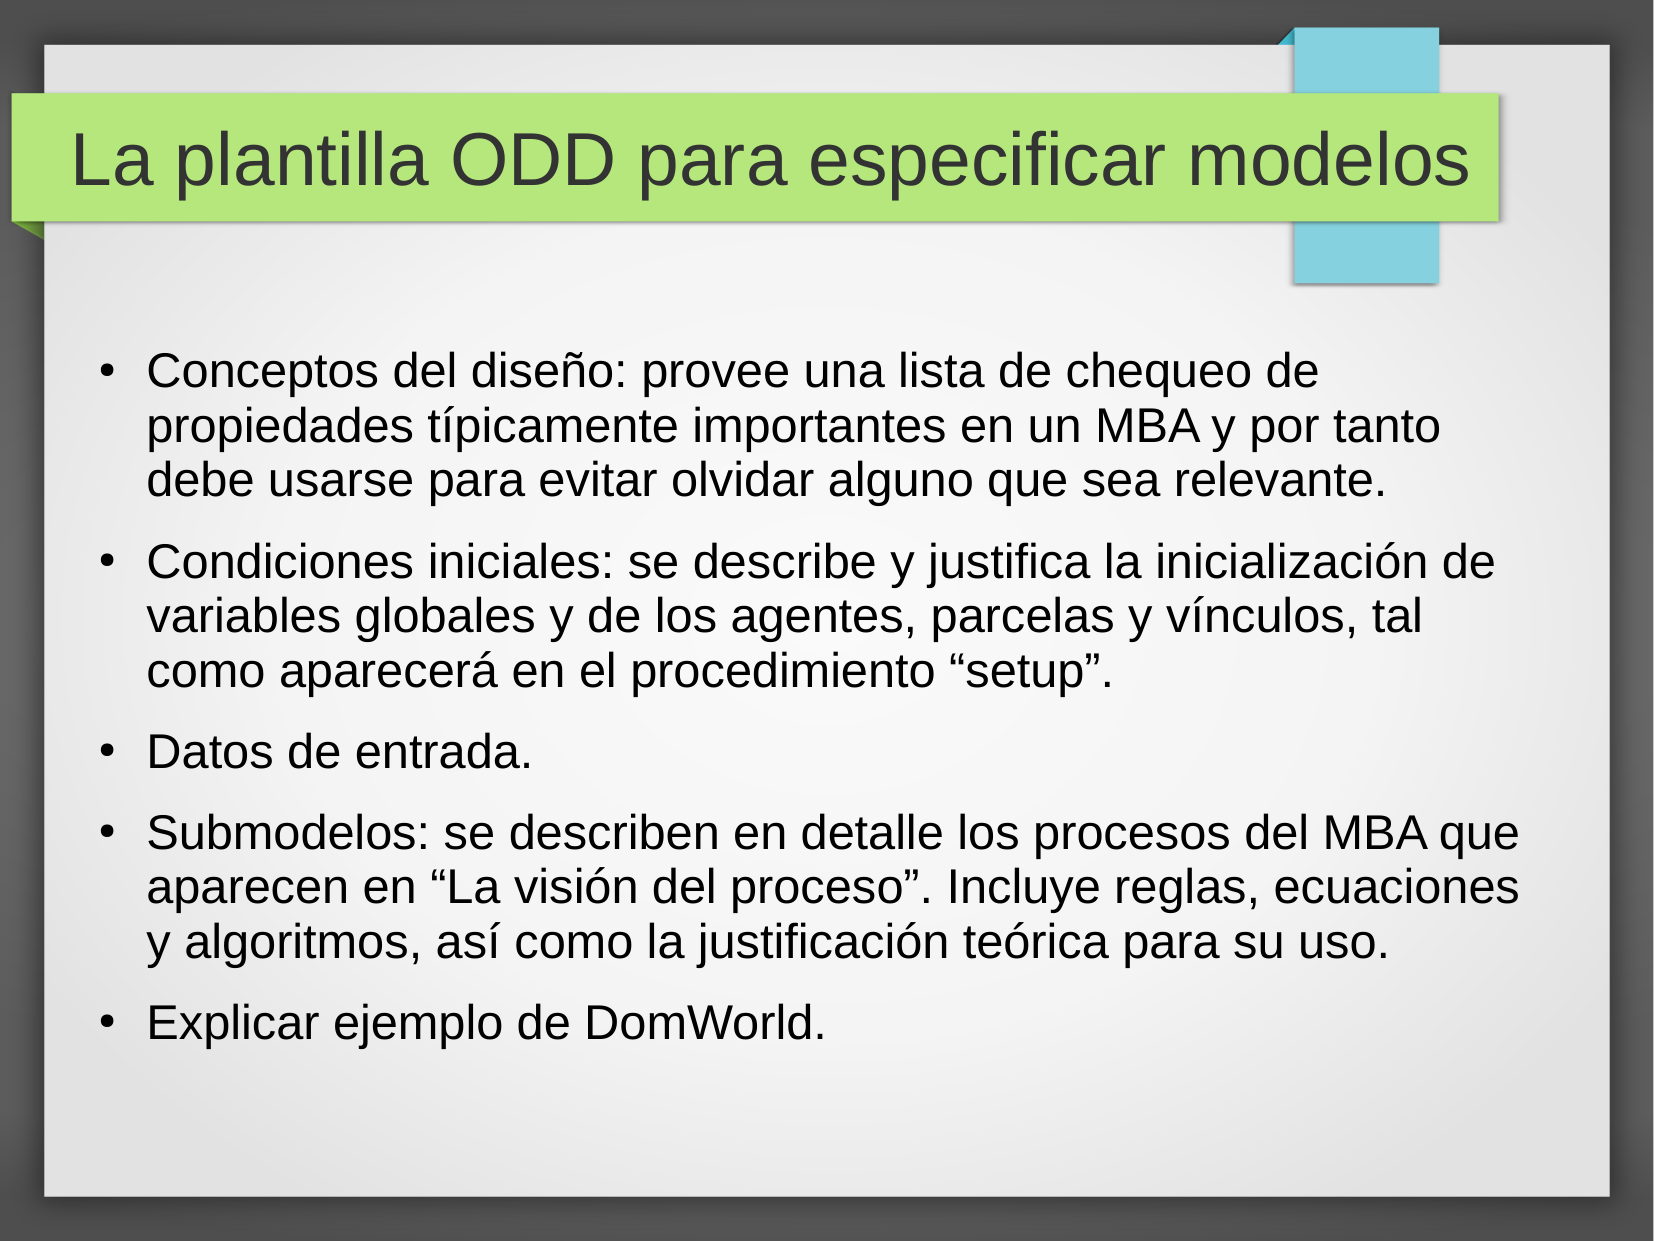

# La plantilla ODD para especificar modelos
Conceptos del diseño: provee una lista de chequeo de propiedades típicamente importantes en un MBA y por tanto debe usarse para evitar olvidar alguno que sea relevante.
Condiciones iniciales: se describe y justifica la inicialización de variables globales y de los agentes, parcelas y vínculos, tal como aparecerá en el procedimiento “setup”.
Datos de entrada.
Submodelos: se describen en detalle los procesos del MBA que aparecen en “La visión del proceso”. Incluye reglas, ecuaciones y algoritmos, así como la justificación teórica para su uso.
Explicar ejemplo de DomWorld.